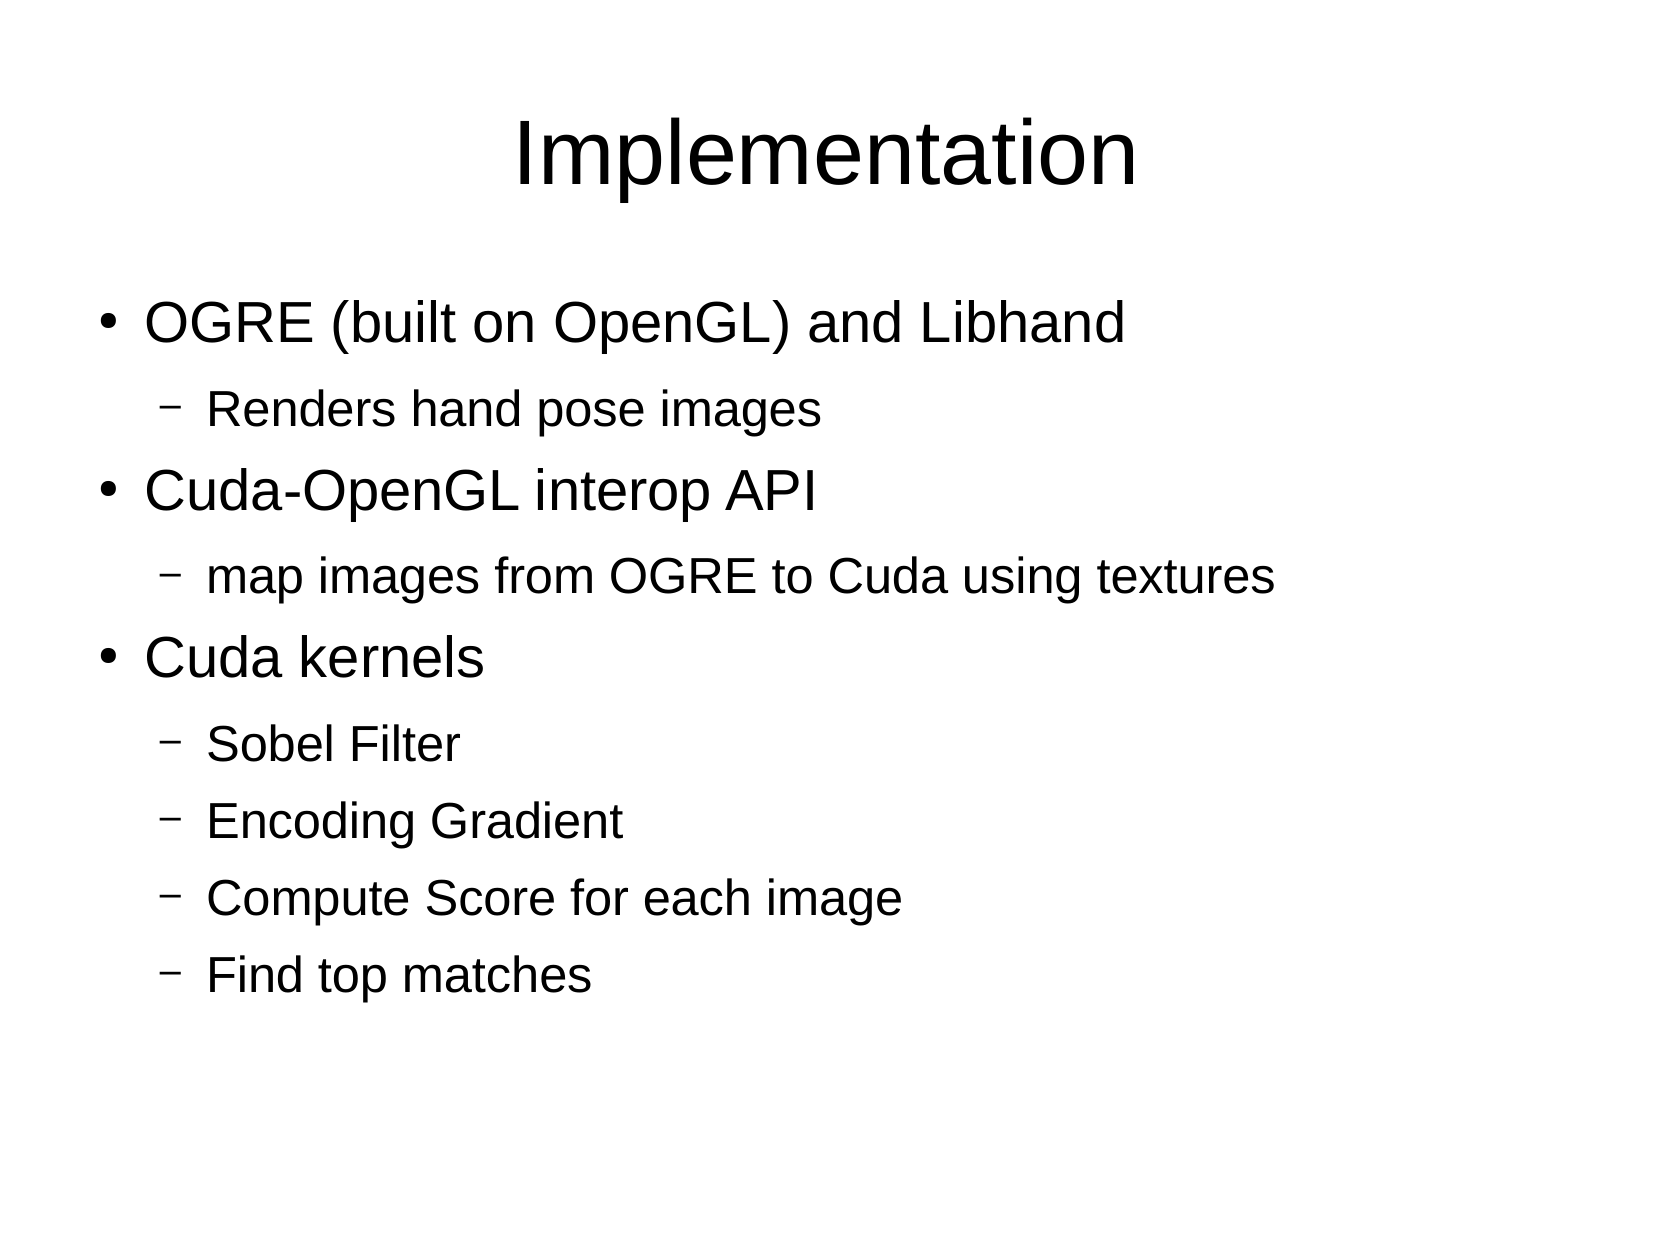

# Implementation
OGRE (built on OpenGL) and Libhand
Renders hand pose images
Cuda-OpenGL interop API
map images from OGRE to Cuda using textures
Cuda kernels
Sobel Filter
Encoding Gradient
Compute Score for each image
Find top matches